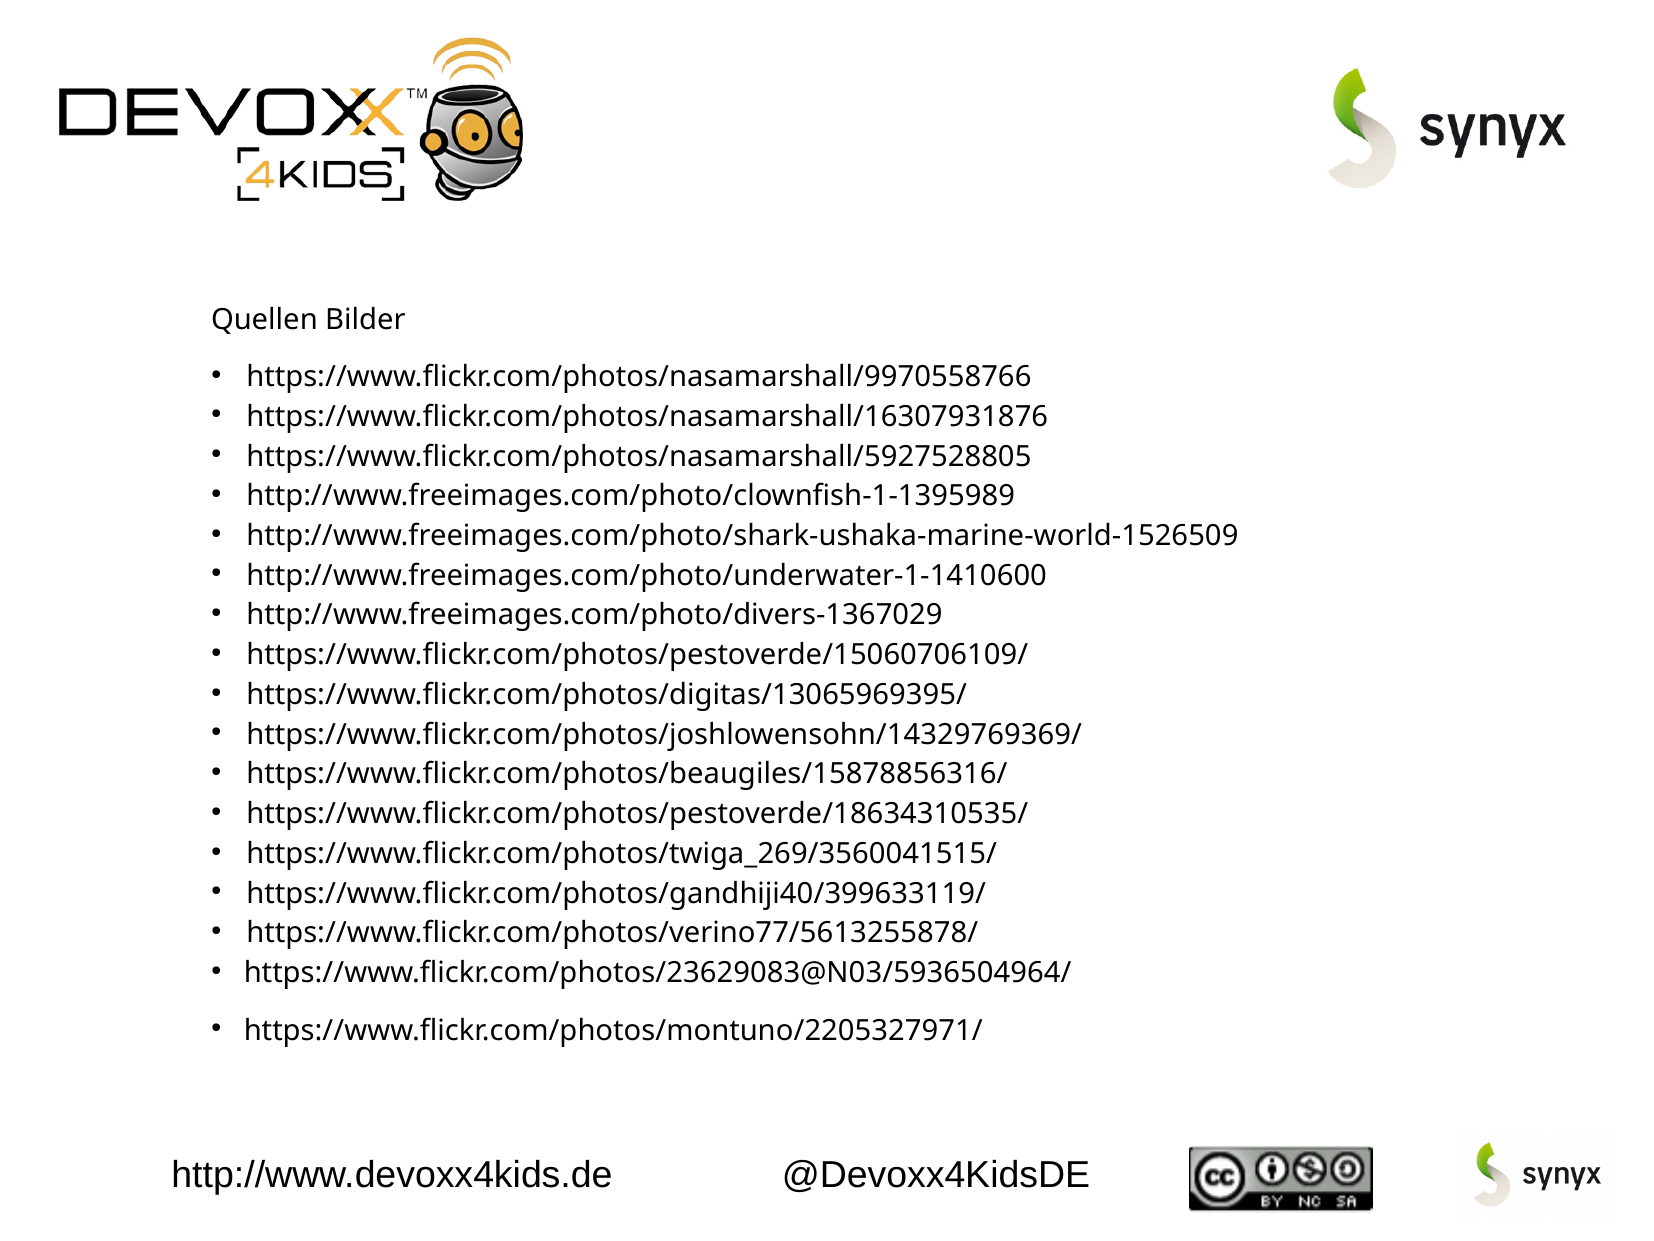

Quellen Bilder
https://www.flickr.com/photos/nasamarshall/9970558766
https://www.flickr.com/photos/nasamarshall/16307931876
https://www.flickr.com/photos/nasamarshall/5927528805
http://www.freeimages.com/photo/clownfish-1-1395989
http://www.freeimages.com/photo/shark-ushaka-marine-world-1526509
http://www.freeimages.com/photo/underwater-1-1410600
http://www.freeimages.com/photo/divers-1367029
https://www.flickr.com/photos/pestoverde/15060706109/
https://www.flickr.com/photos/digitas/13065969395/
https://www.flickr.com/photos/joshlowensohn/14329769369/
https://www.flickr.com/photos/beaugiles/15878856316/
https://www.flickr.com/photos/pestoverde/18634310535/
https://www.flickr.com/photos/twiga_269/3560041515/
https://www.flickr.com/photos/gandhiji40/399633119/
https://www.flickr.com/photos/verino77/5613255878/
 https://www.flickr.com/photos/23629083@N03/5936504964/
 https://www.flickr.com/photos/montuno/2205327971/
#